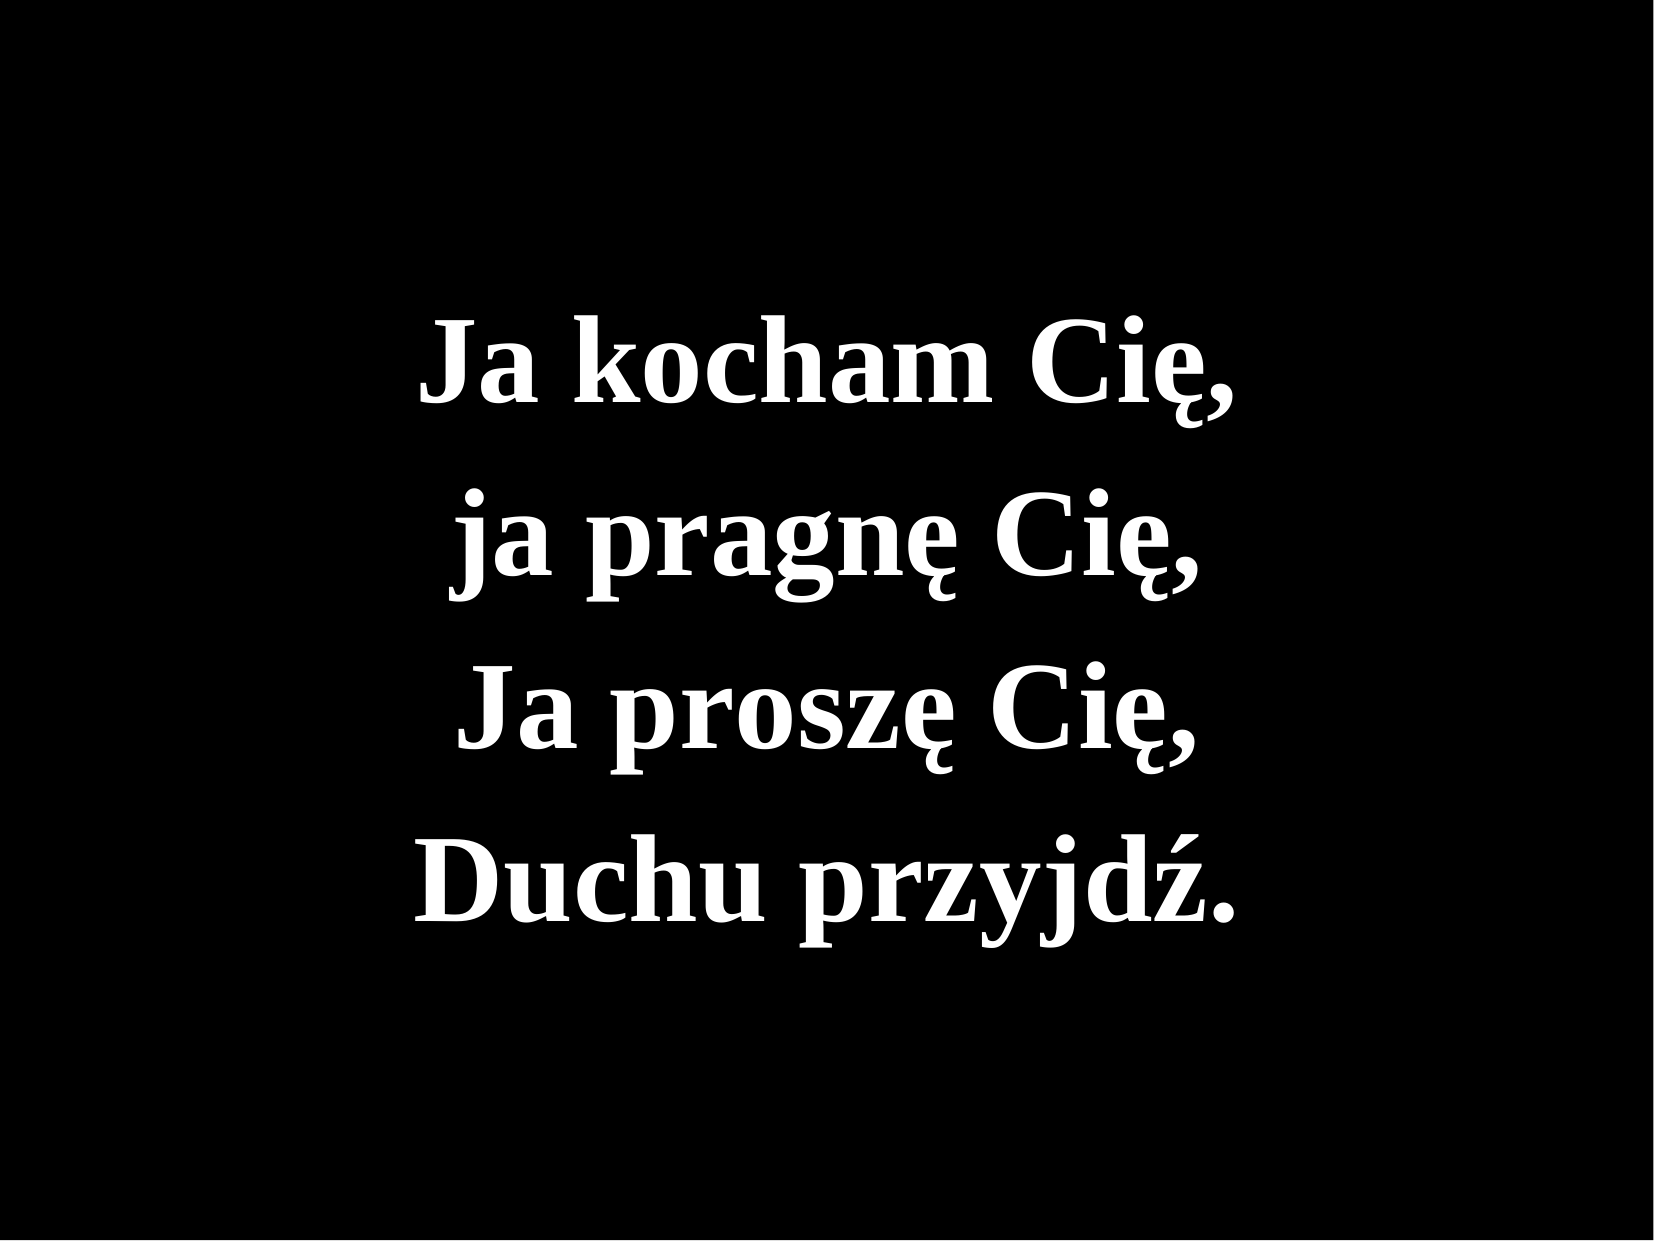

# Ja kocham Cię, ppp ja pragnę Cię, ppp Ja proszę Cię, ppp Duchu przyjdź.